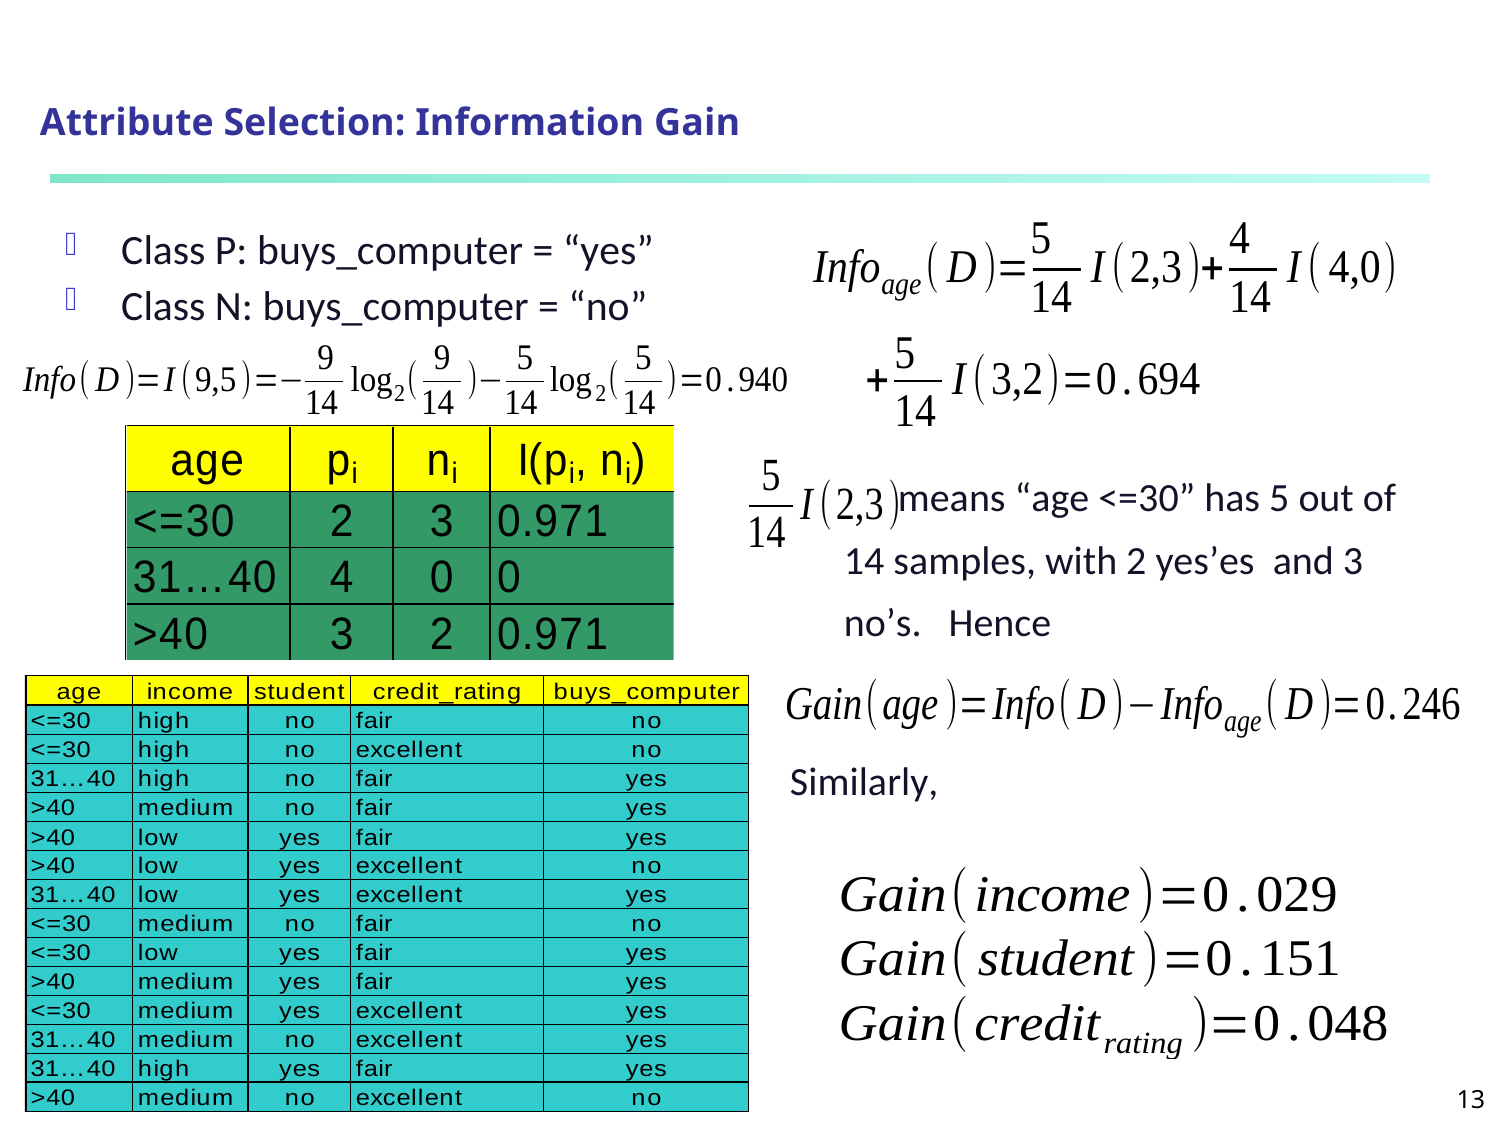

# Attribute Selection: Information Gain
Class P: buys_computer = “yes”
Class N: buys_computer = “no”
 means “age <=30” has 5 out of 14 samples, with 2 yes’es and 3 no’s. Hence
Similarly,